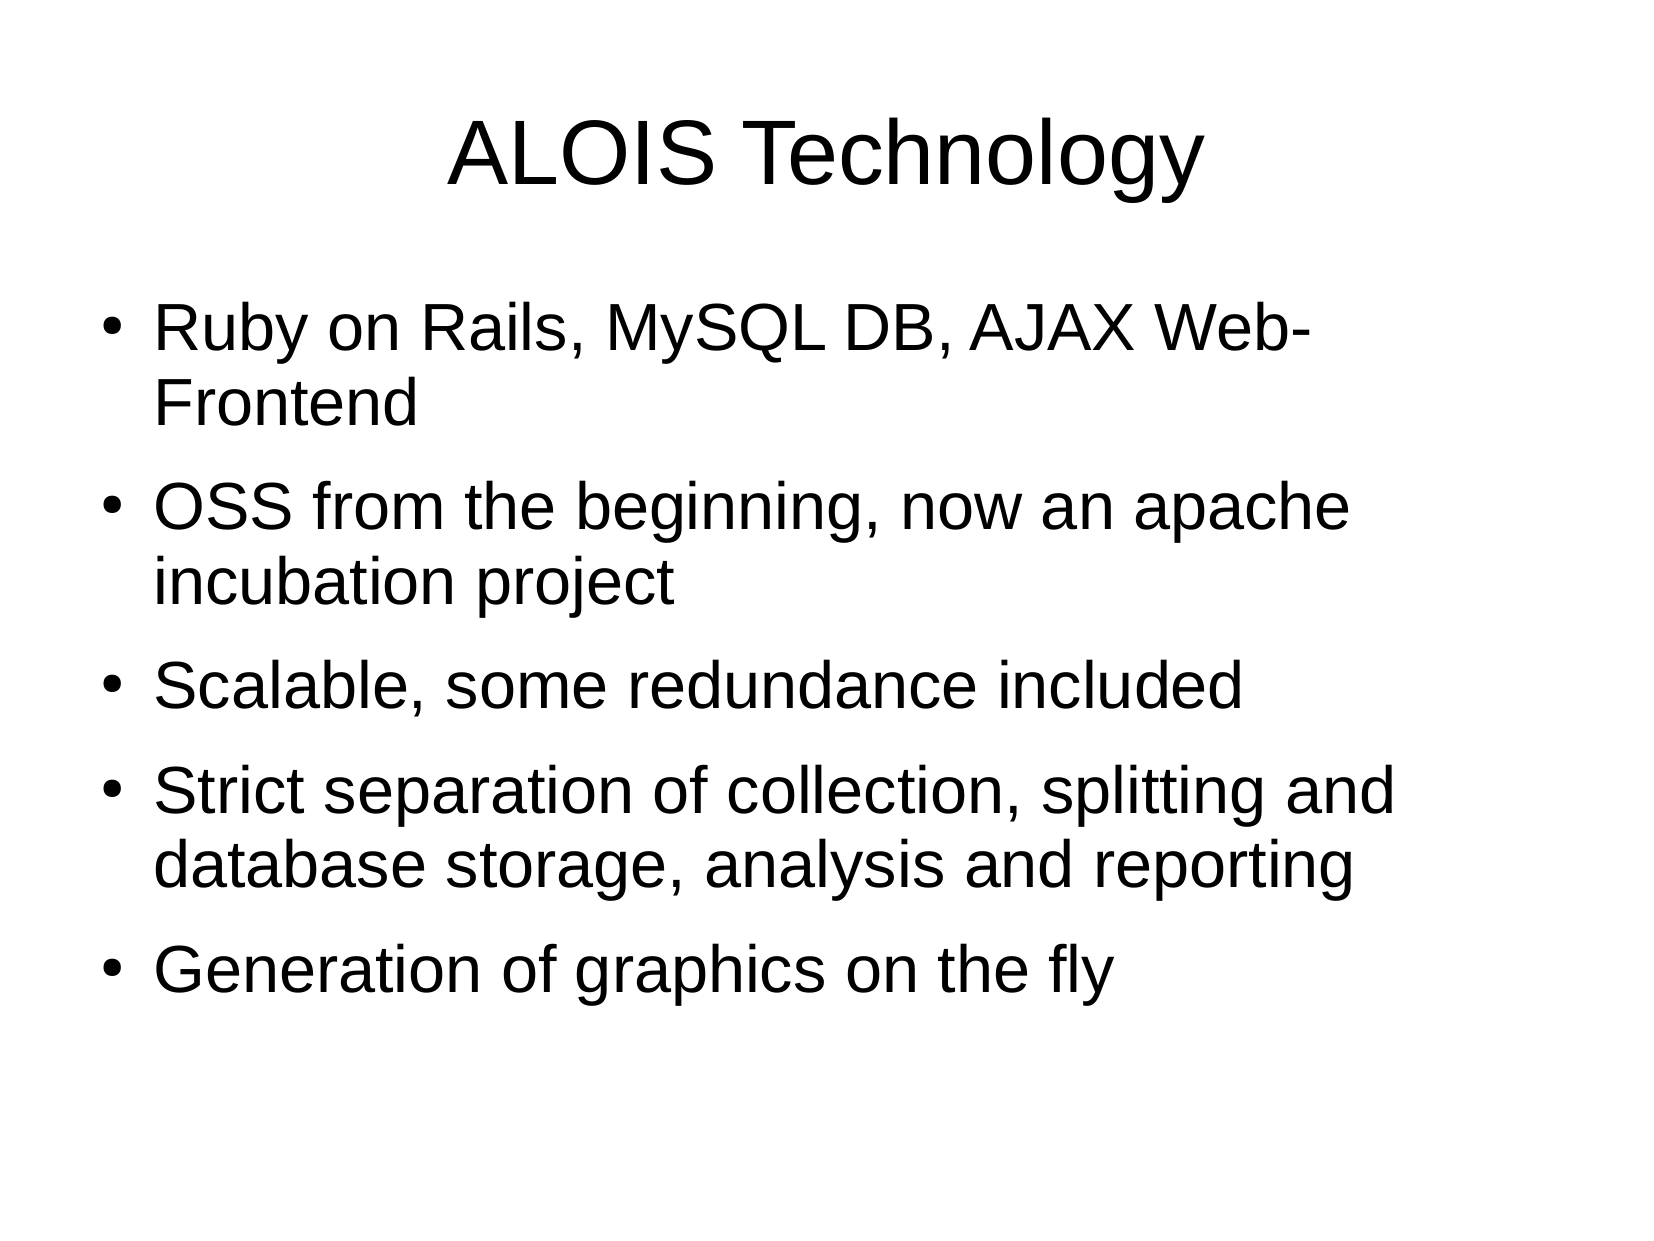

# ALOIS Technology
Ruby on Rails, MySQL DB, AJAX Web-Frontend
OSS from the beginning, now an apache incubation project
Scalable, some redundance included
Strict separation of collection, splitting and database storage, analysis and reporting
Generation of graphics on the fly